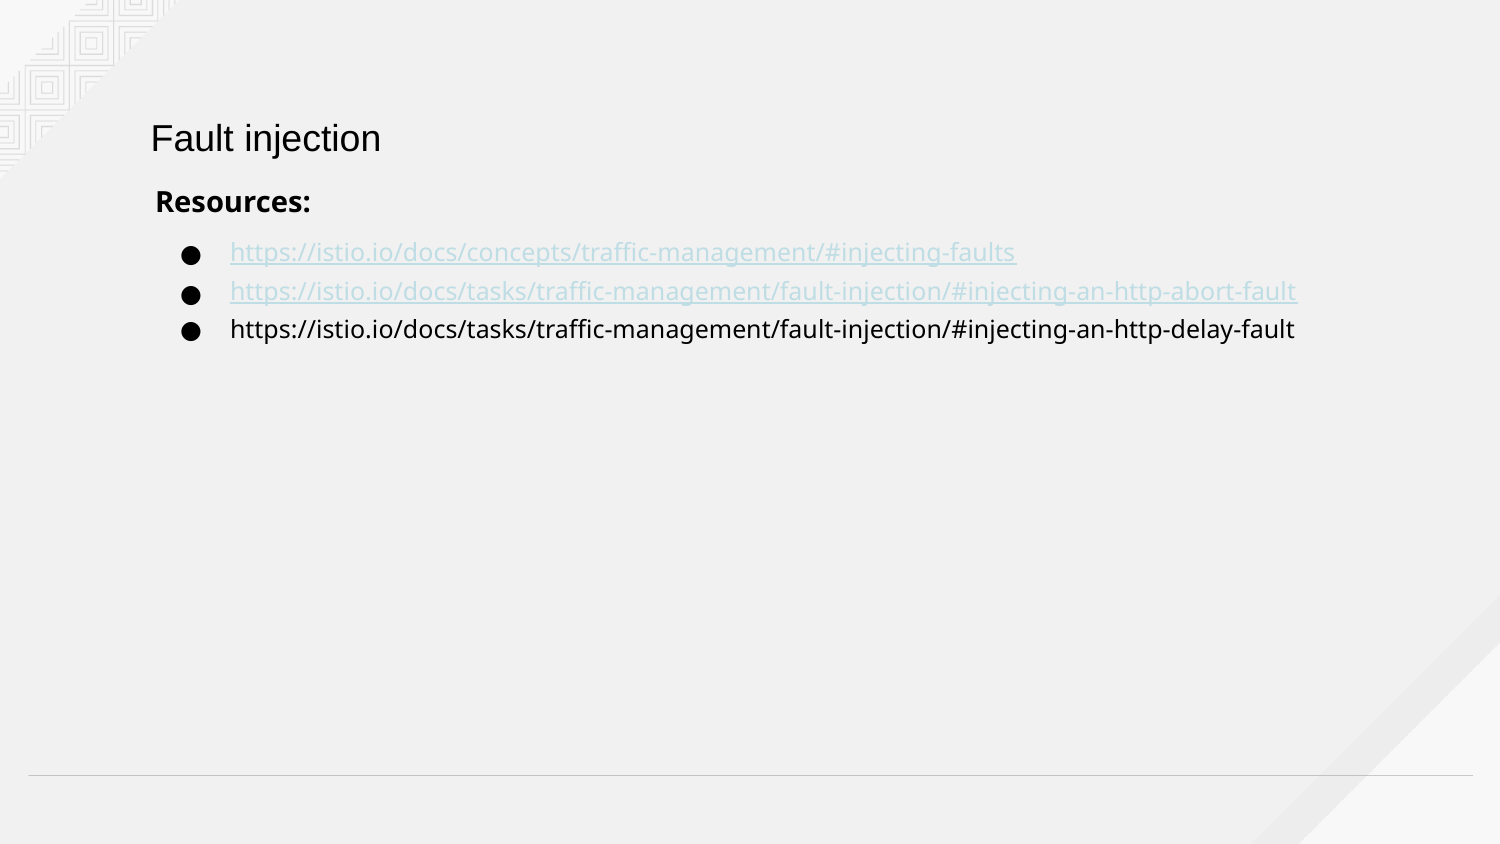

# Fault injection
Resources:
https://istio.io/docs/concepts/traffic-management/#injecting-faults
https://istio.io/docs/tasks/traffic-management/fault-injection/#injecting-an-http-abort-fault
https://istio.io/docs/tasks/traffic-management/fault-injection/#injecting-an-http-delay-fault